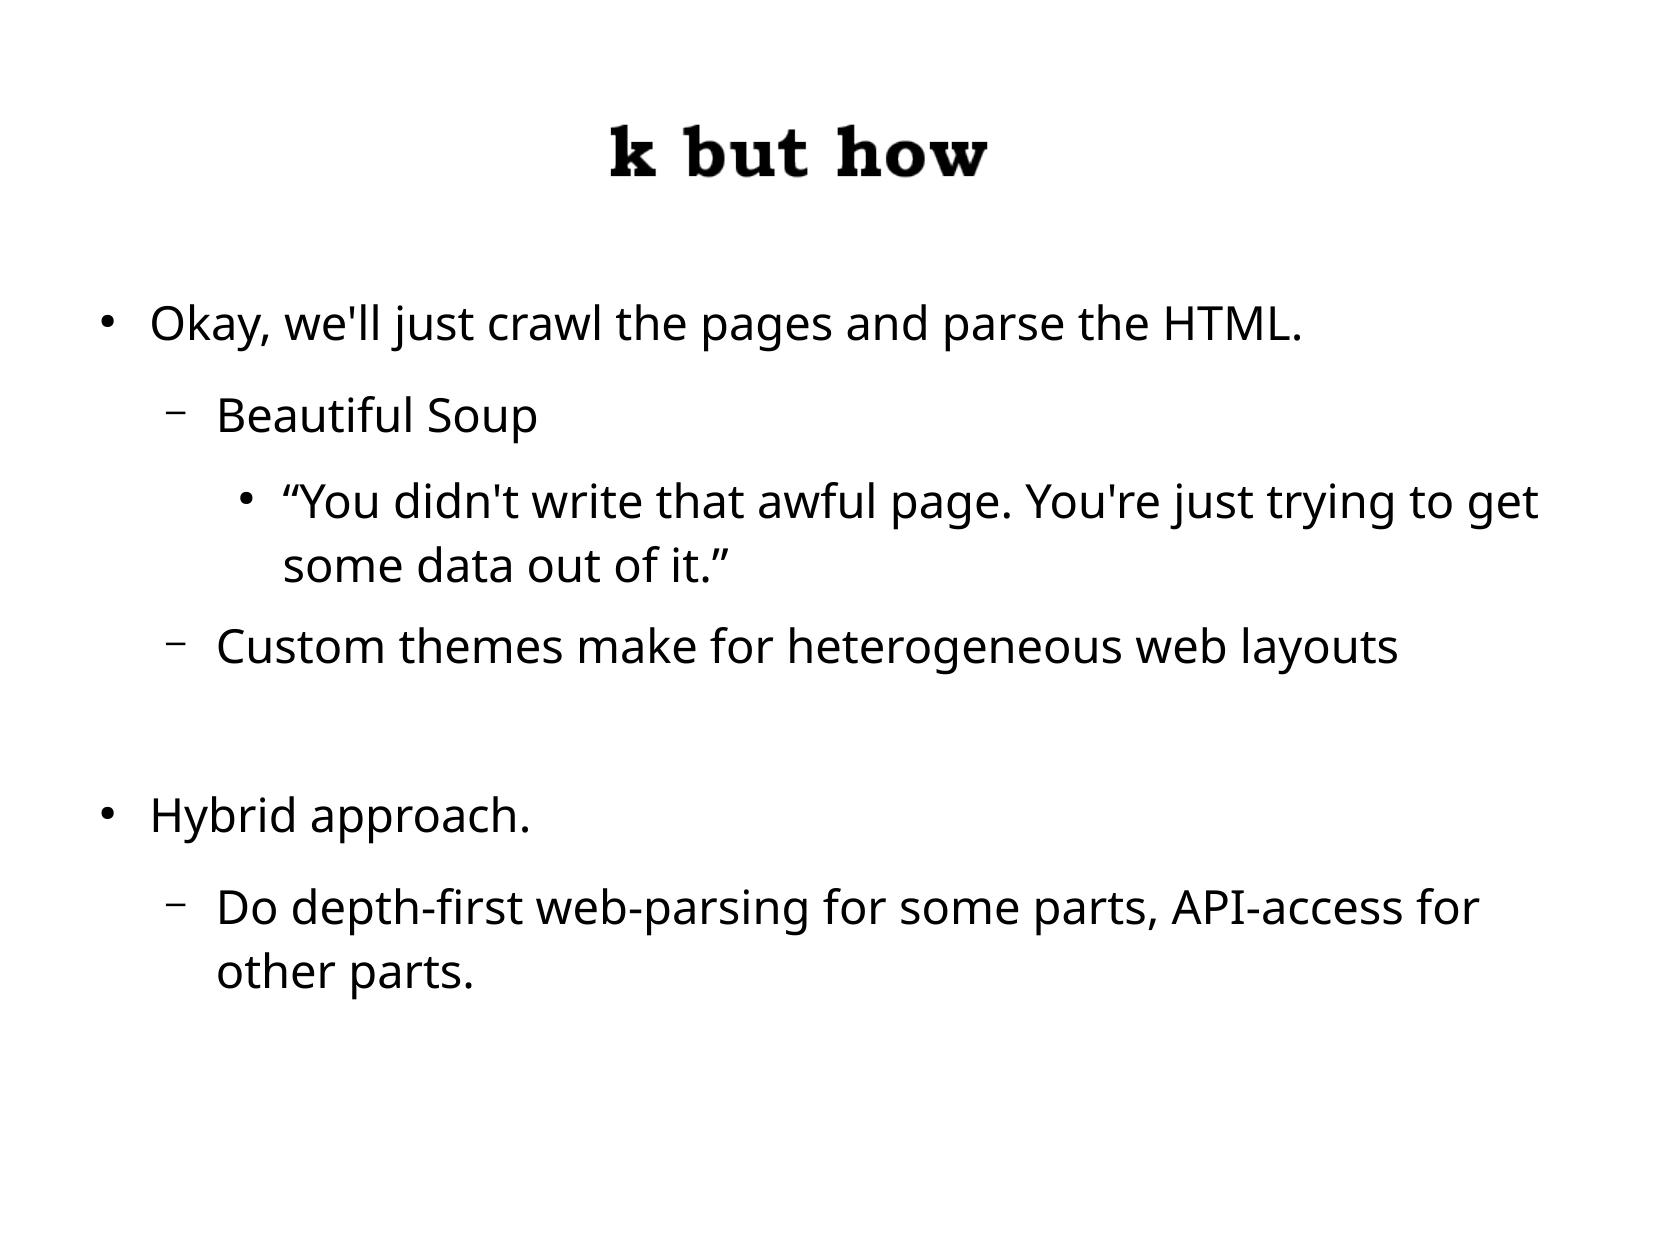

# Okay, we'll just crawl the pages and parse the HTML.
Beautiful Soup
“You didn't write that awful page. You're just trying to get some data out of it.”
Custom themes make for heterogeneous web layouts
Hybrid approach.
Do depth-first web-parsing for some parts, API-access for other parts.